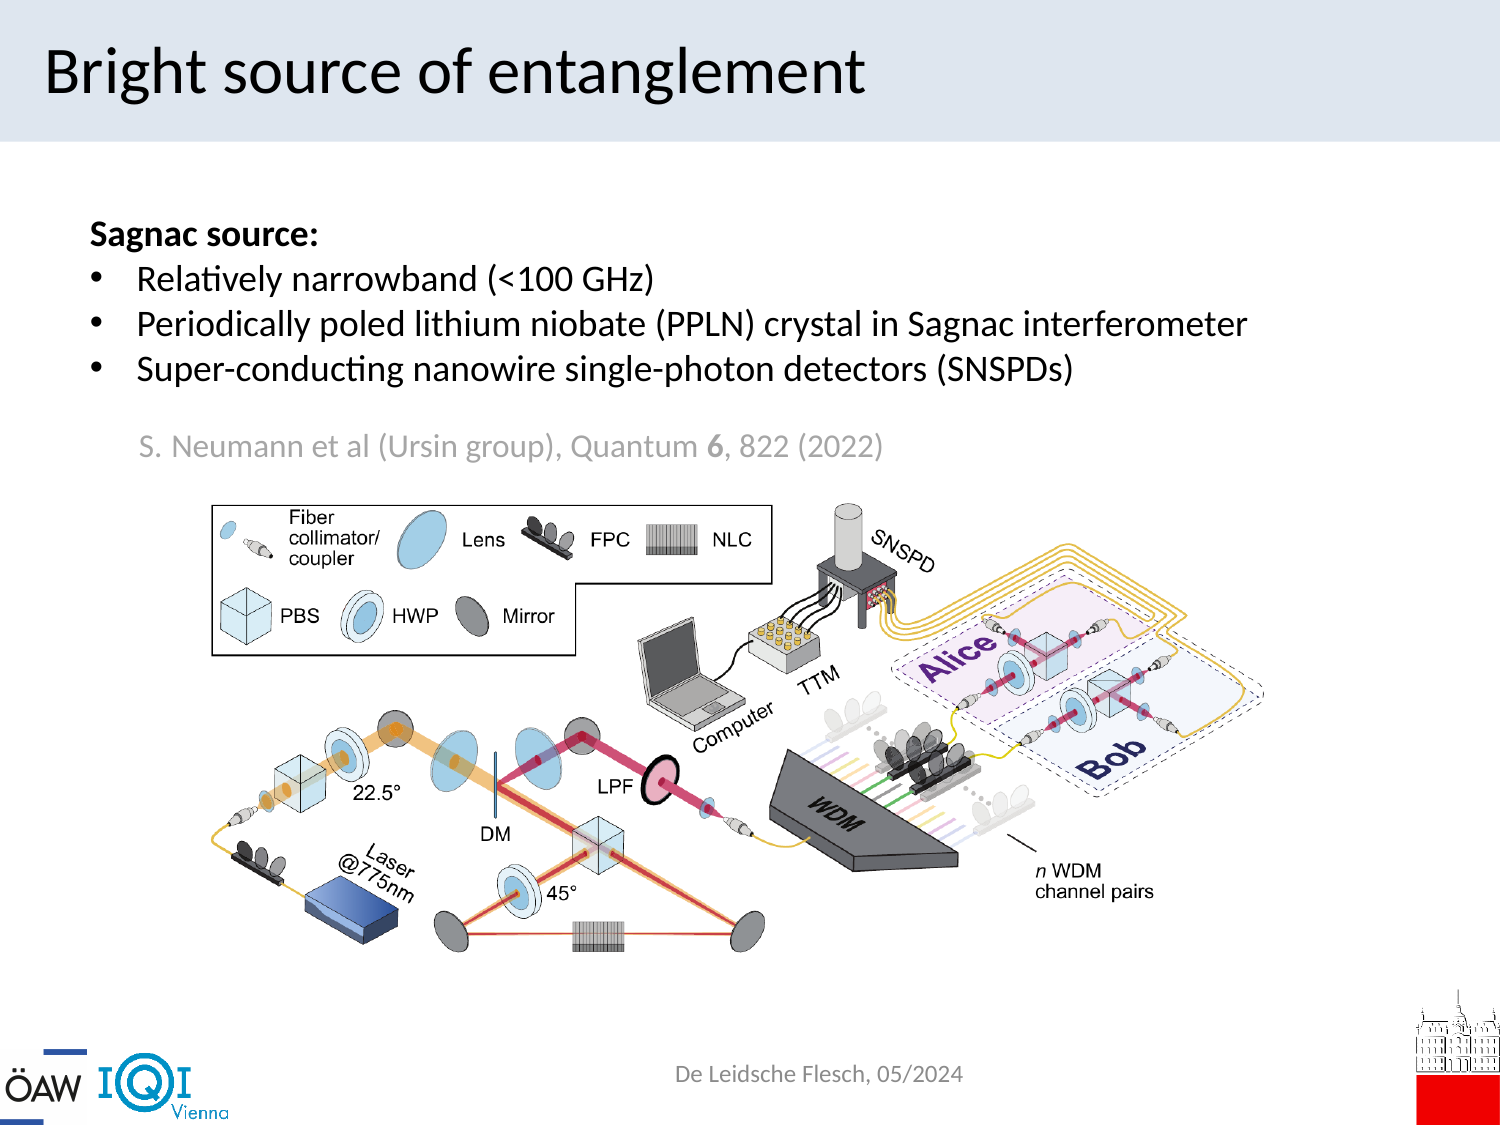

# Bright source of entanglement
Sagnac source:
Relatively narrowband (<100 GHz)
Periodically poled lithium niobate (PPLN) crystal in Sagnac interferometer
Super-conducting nanowire single-photon detectors (SNSPDs)
S. Neumann et al (Ursin group), Quantum 6, 822 (2022)
De Leidsche Flesch, 05/2024